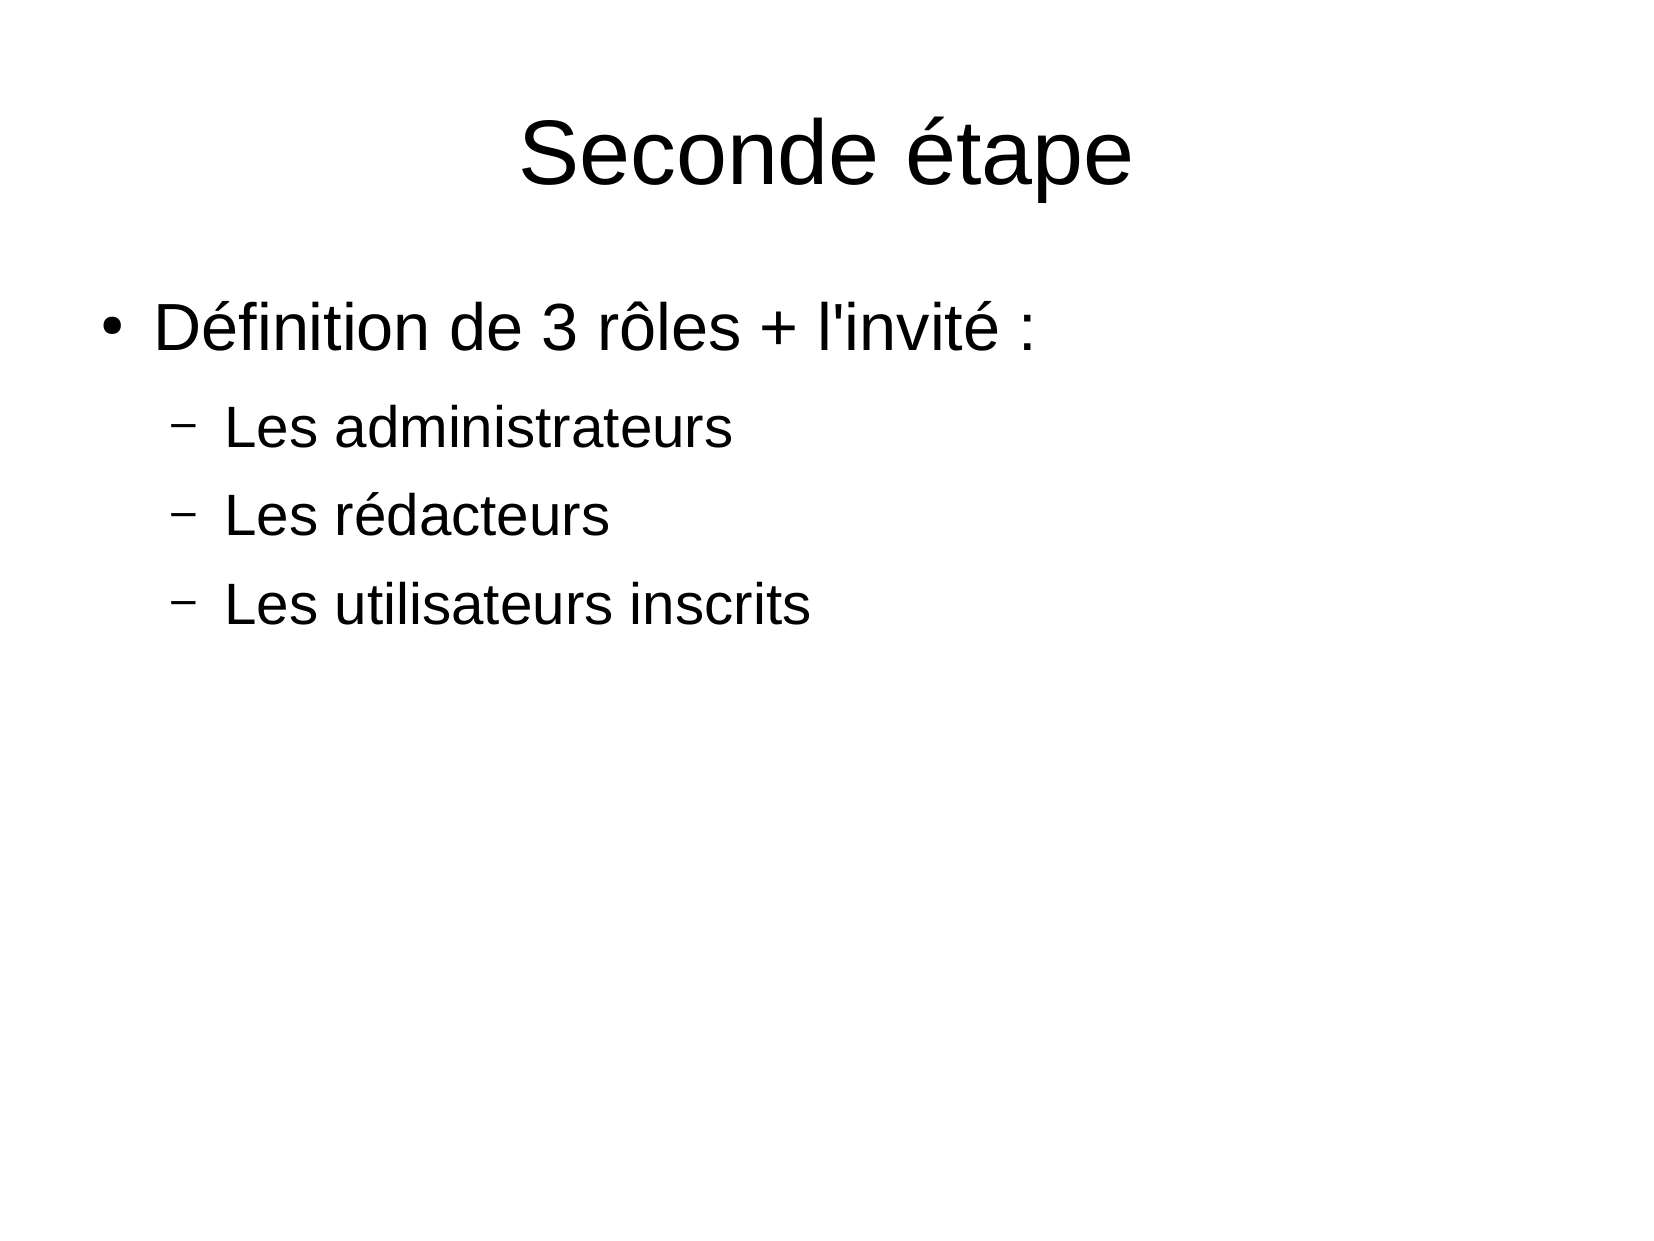

# Seconde étape
Définition de 3 rôles + l'invité :
Les administrateurs
Les rédacteurs
Les utilisateurs inscrits